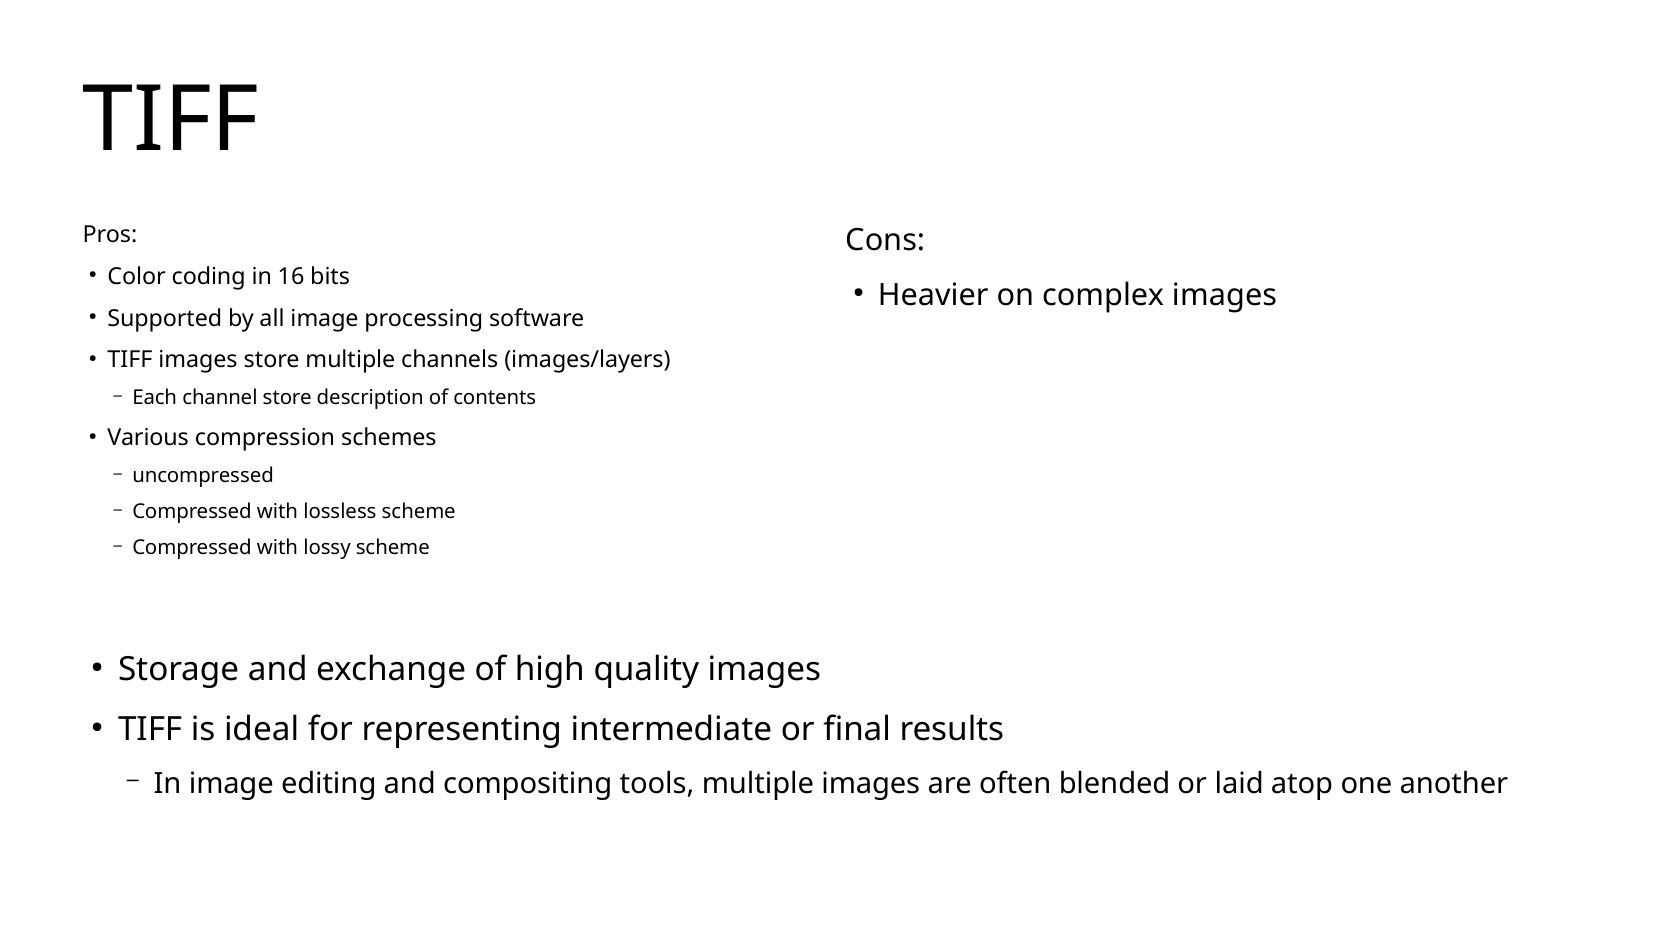

# TIFF
Pros:
Color coding in 16 bits
Supported by all image processing software
TIFF images store multiple channels (images/layers)
Each channel store description of contents
Various compression schemes
uncompressed
Compressed with lossless scheme
Compressed with lossy scheme
Cons:
Heavier on complex images
Storage and exchange of high quality images
TIFF is ideal for representing intermediate or final results
In image editing and compositing tools, multiple images are often blended or laid atop one another